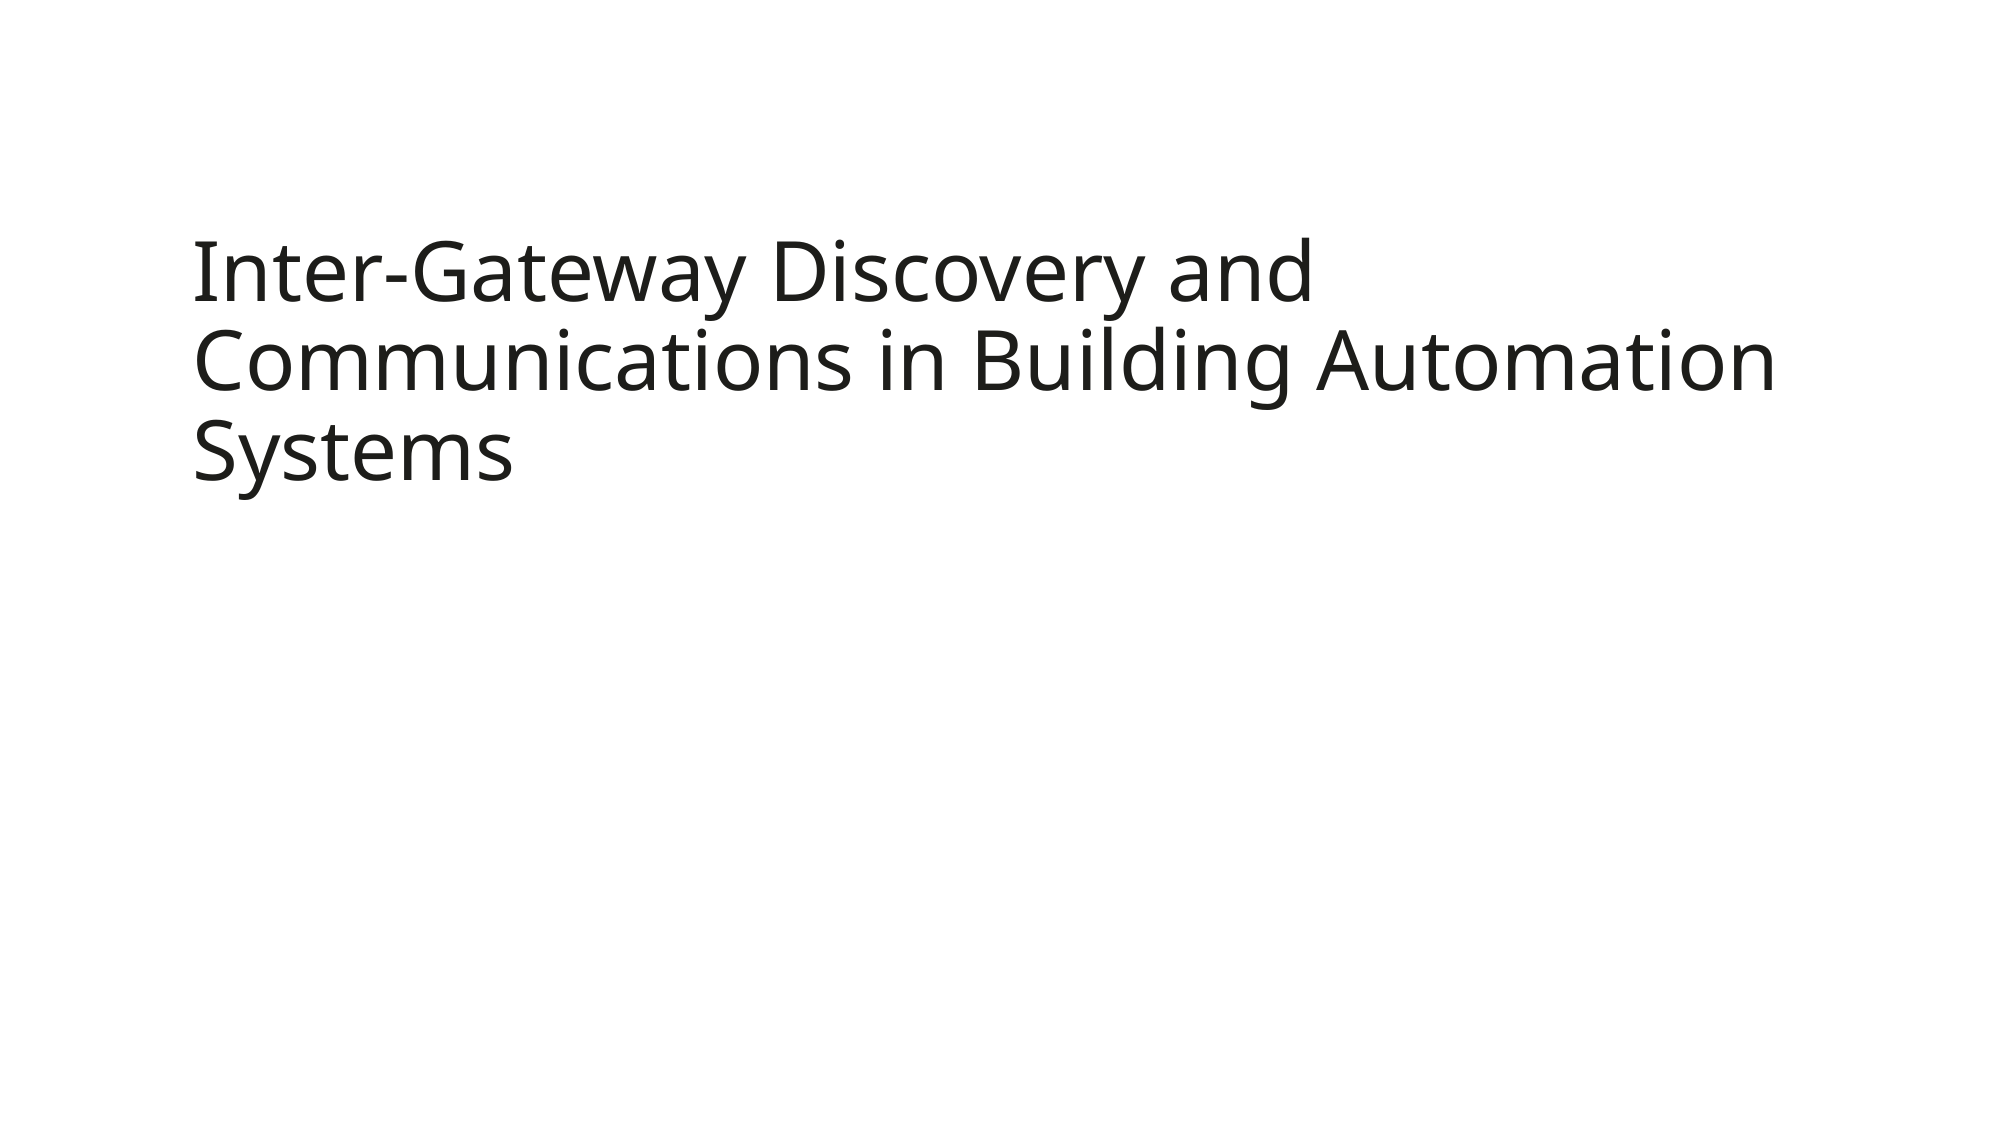

Inter-Gateway Discovery and Communications in Building Automation Systems